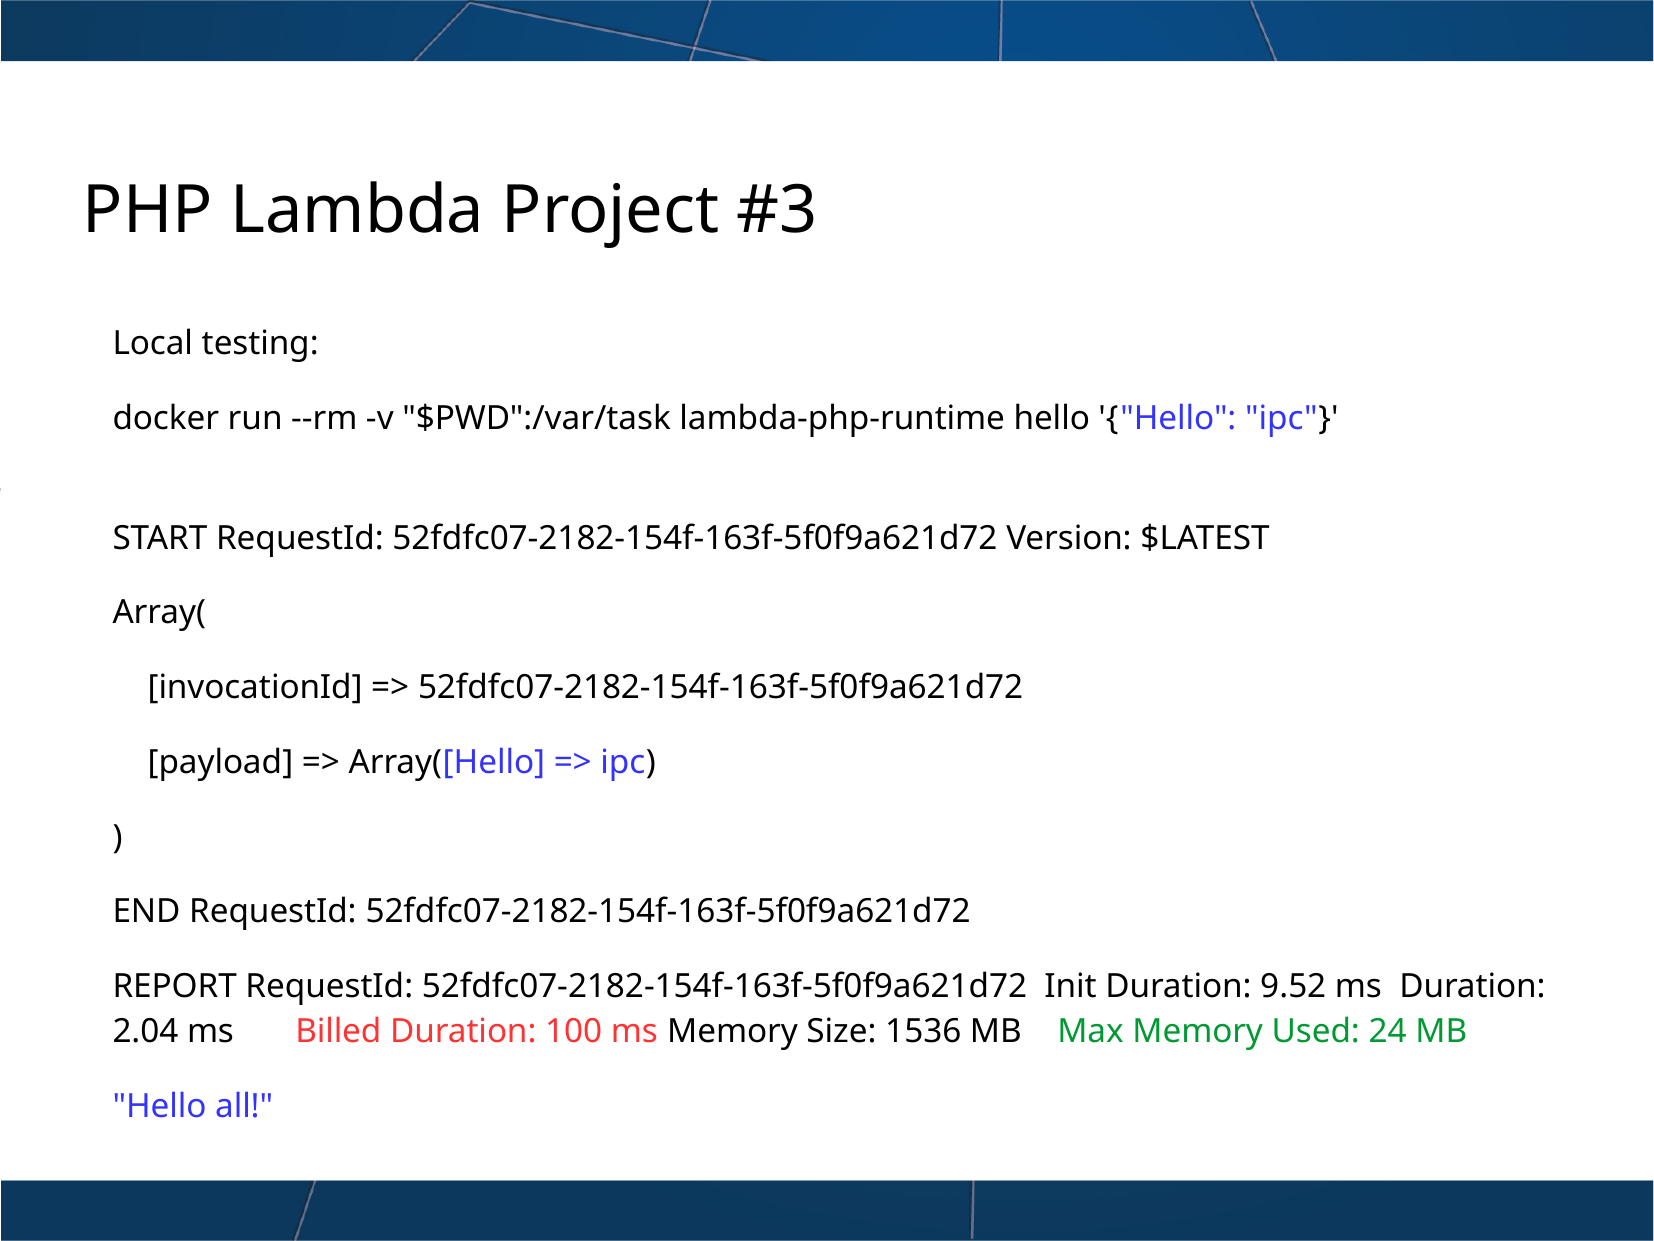

# PHP Lambda Project #3
Local testing:
docker run --rm -v "$PWD":/var/task lambda-php-runtime hello '{"Hello": "ipc"}'
START RequestId: 52fdfc07-2182-154f-163f-5f0f9a621d72 Version: $LATEST
Array(
 [invocationId] => 52fdfc07-2182-154f-163f-5f0f9a621d72
 [payload] => Array([Hello] => ipc)
)
END RequestId: 52fdfc07-2182-154f-163f-5f0f9a621d72
REPORT RequestId: 52fdfc07-2182-154f-163f-5f0f9a621d72 Init Duration: 9.52 ms Duration: 2.04 ms Billed Duration: 100 ms Memory Size: 1536 MB Max Memory Used: 24 MB
"Hello all!"